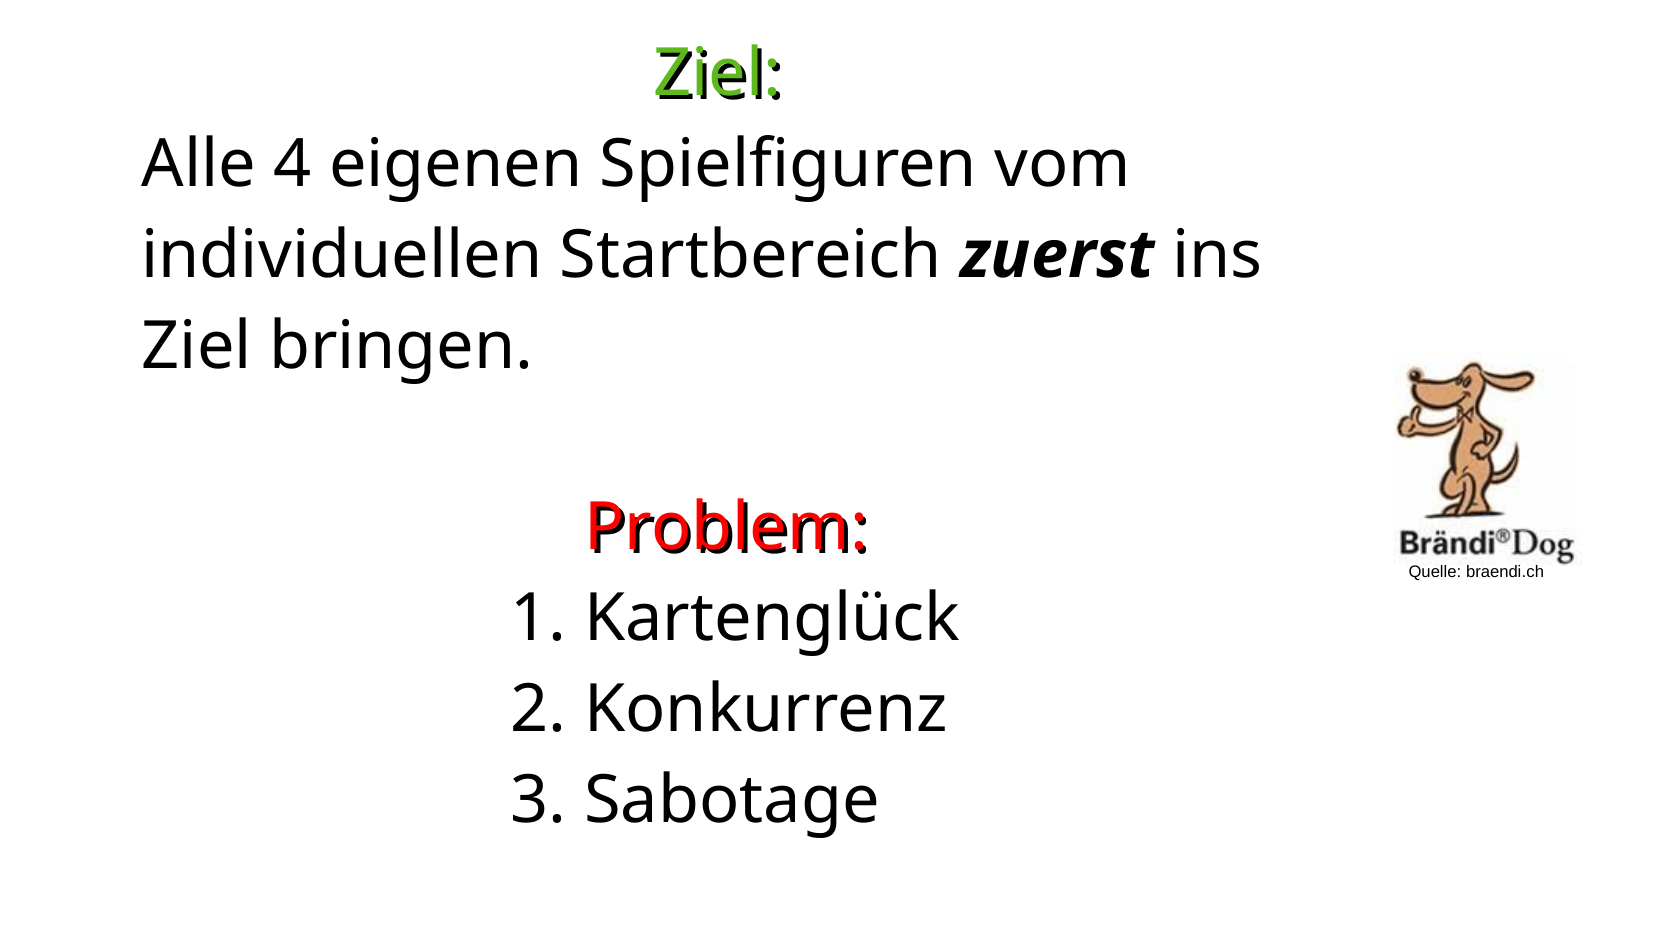

Ziel:
Alle 4 eigenen Spielfiguren vom individuellen Startbereich zuerst ins Ziel bringen.
Problem:
					1. Kartenglück
					2. Konkurrenz
					3. Sabotage
Quelle: braendi.ch